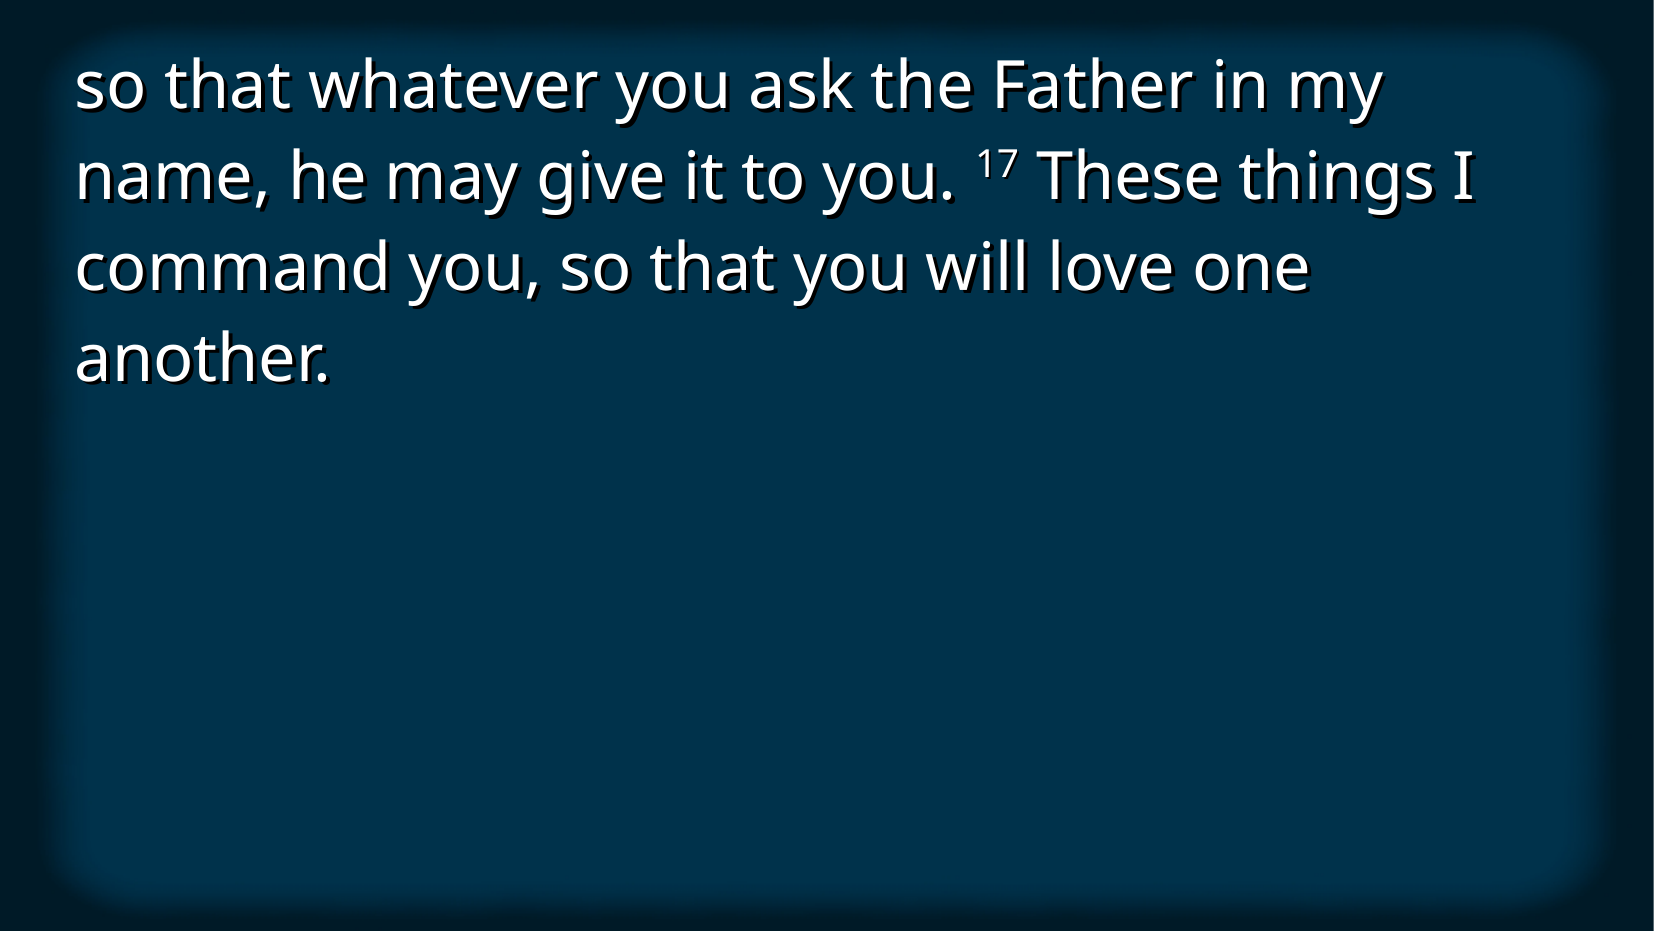

so that whatever you ask the Father in my name, he may give it to you. 17 These things I command you, so that you will love one another.